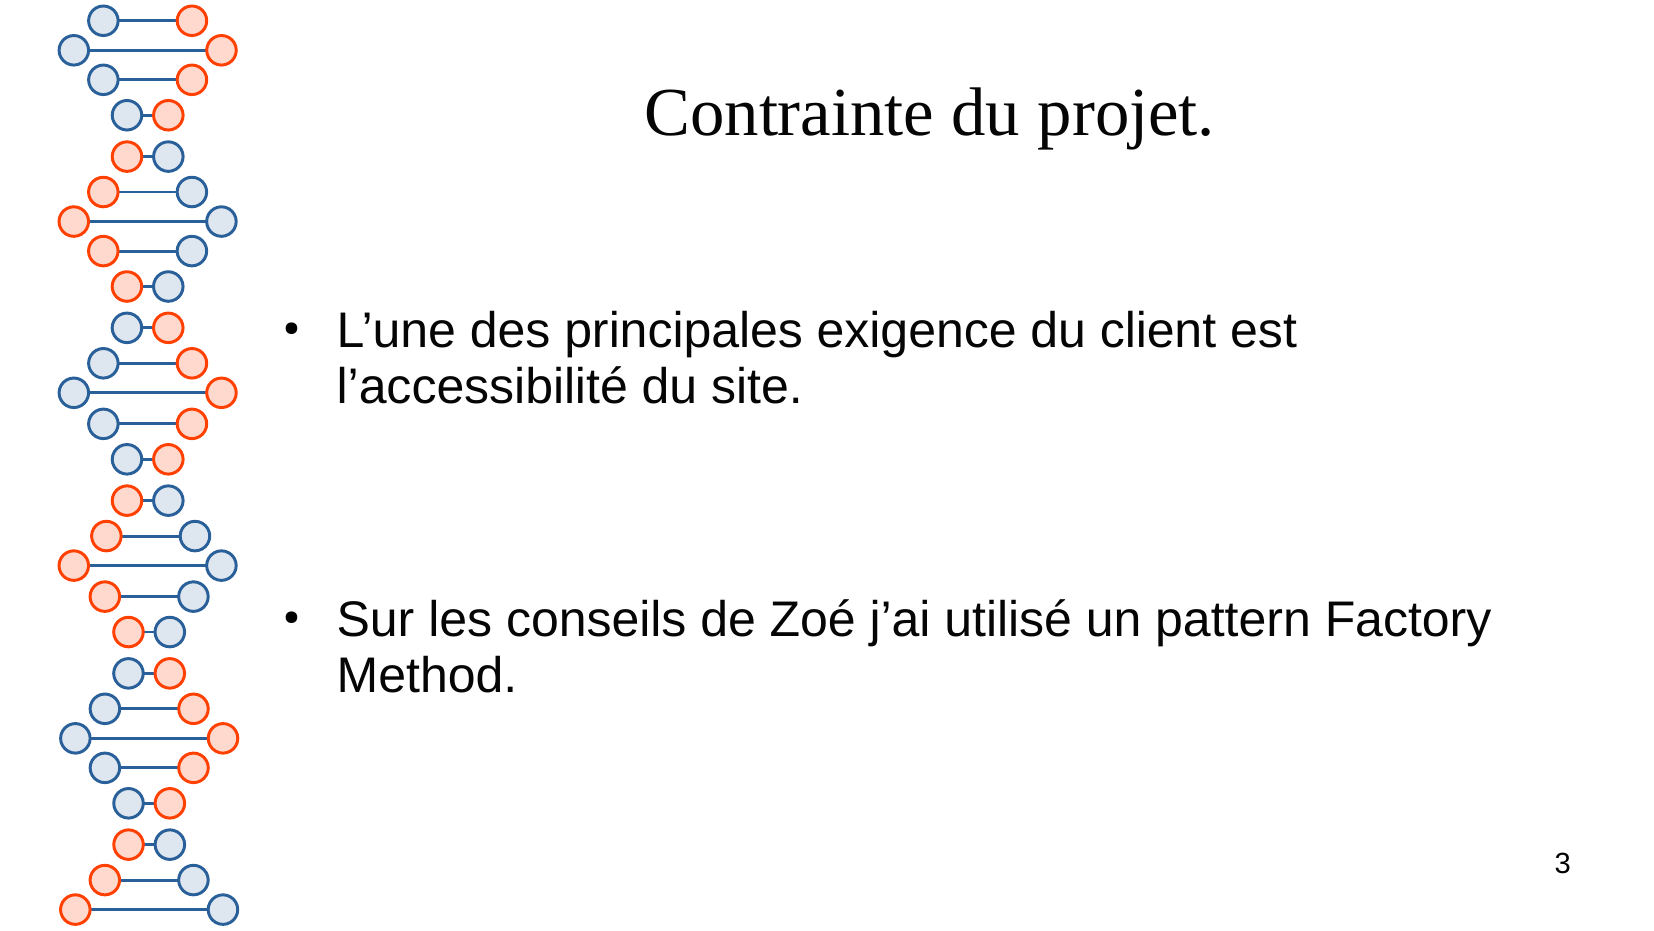

# Contrainte du projet.
L’une des principales exigence du client est l’accessibilité du site.
Sur les conseils de Zoé j’ai utilisé un pattern Factory Method.
3